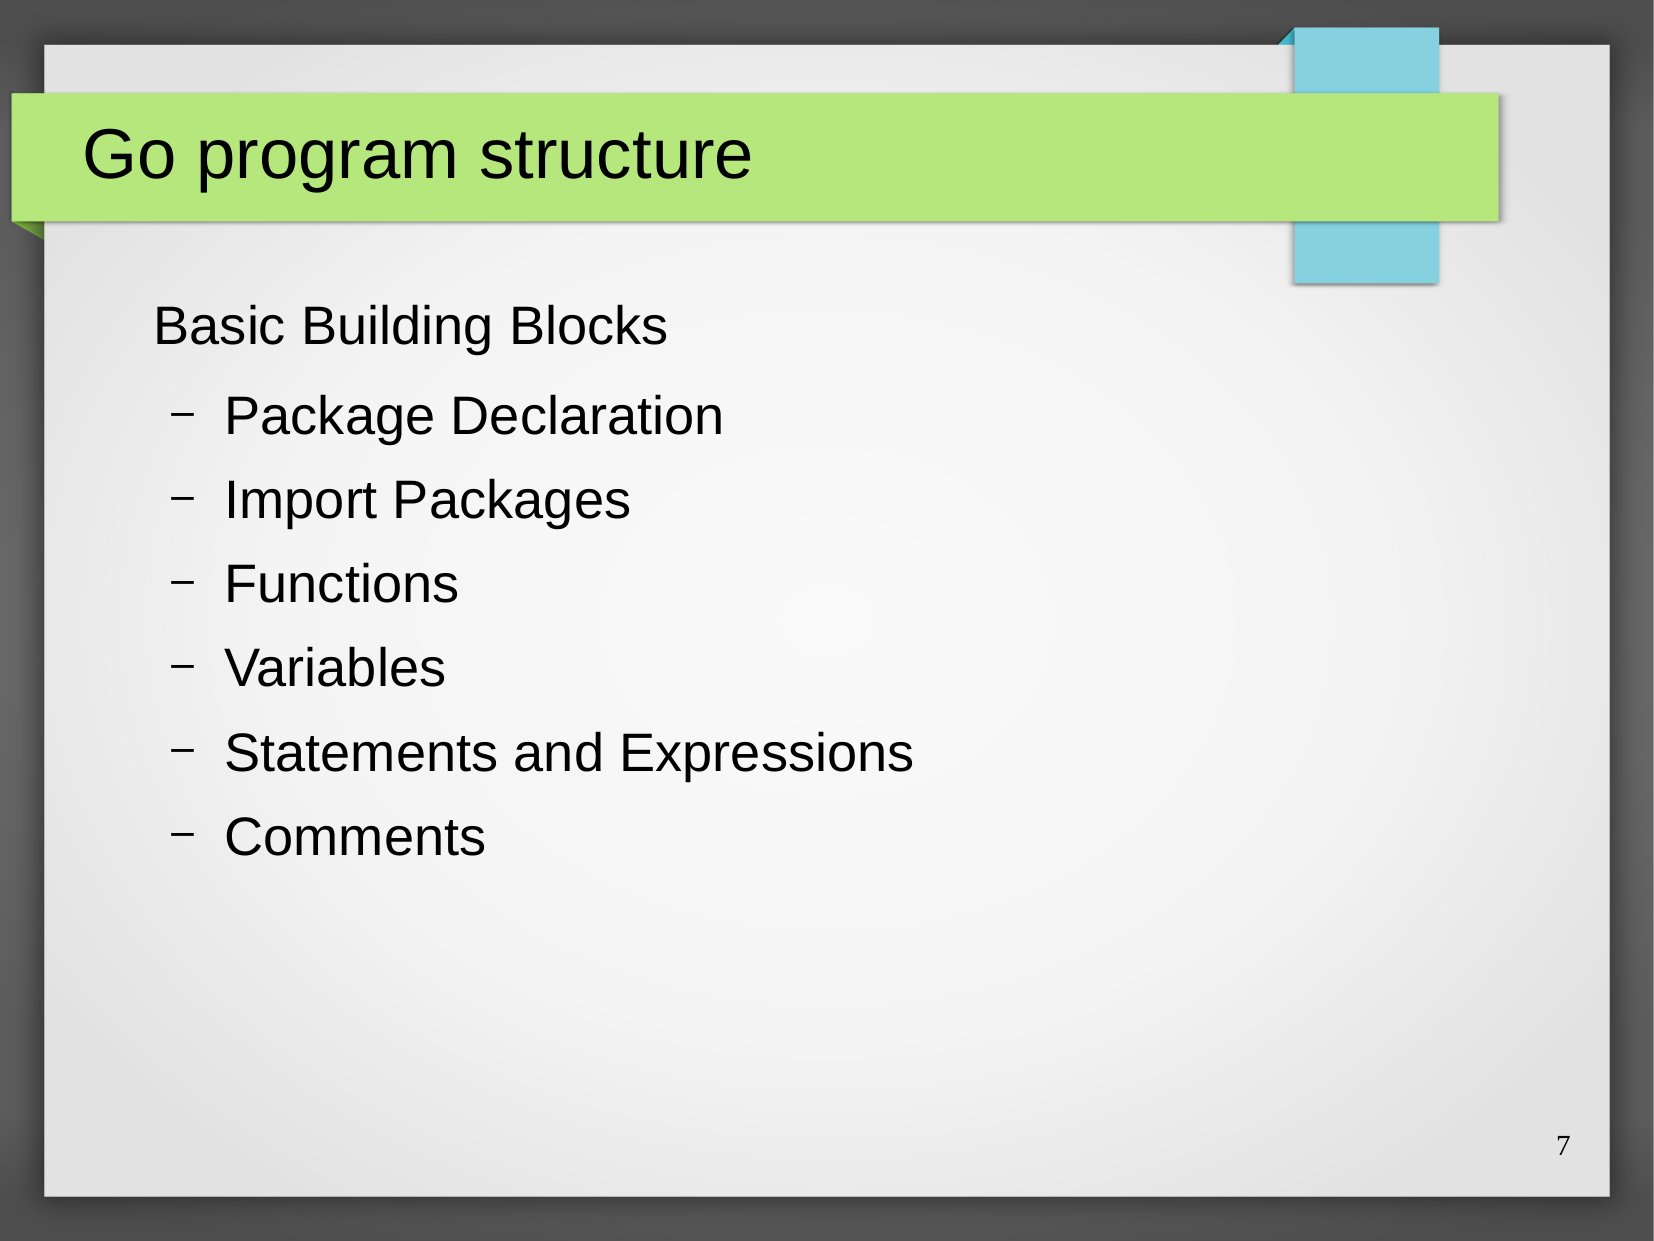

# Go program structure
Basic Building Blocks
Package Declaration
Import Packages
Functions
Variables
Statements and Expressions
Comments
7